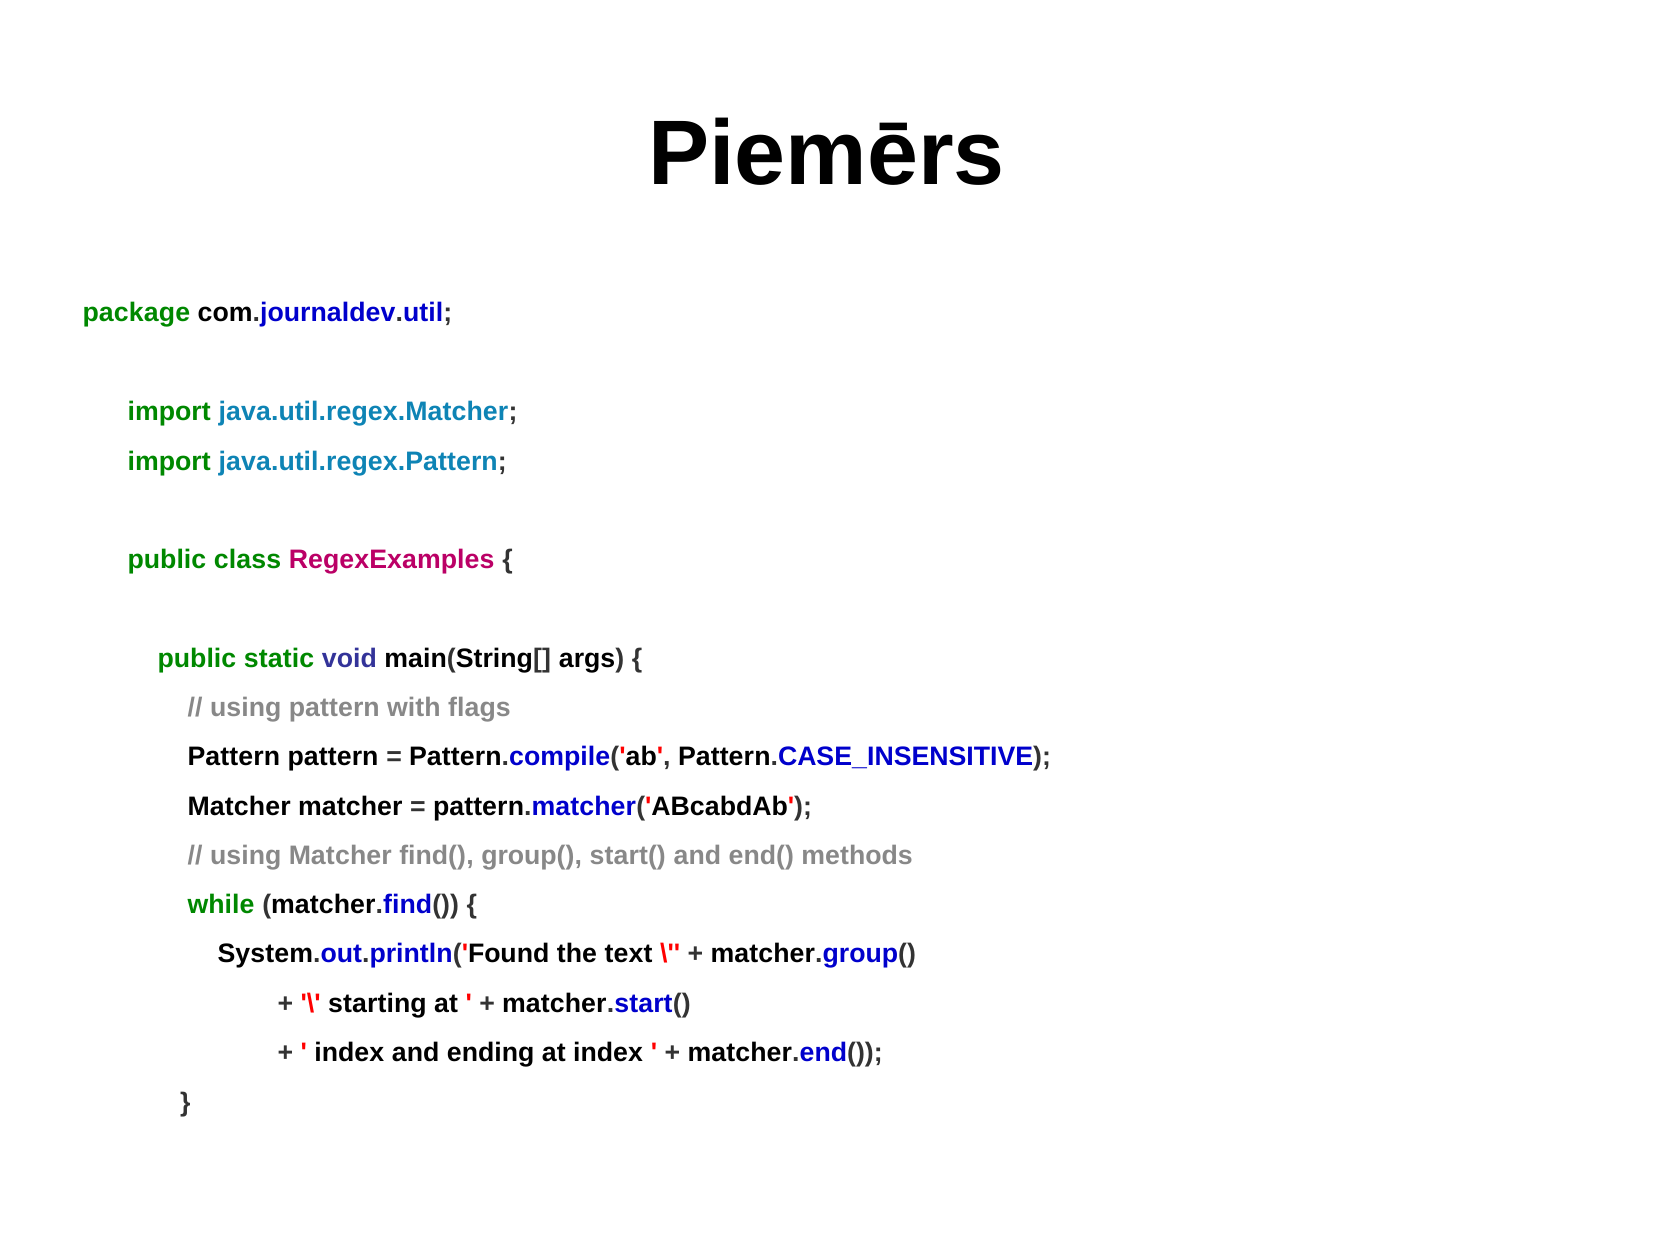

# Piemērs
package com.journaldev.util;
 import java.util.regex.Matcher;
 import java.util.regex.Pattern;
 public class RegexExamples {
 public static void main(String[] args) {
 // using pattern with flags
 Pattern pattern = Pattern.compile('ab', Pattern.CASE_INSENSITIVE);
 Matcher matcher = pattern.matcher('ABcabdAb');
 // using Matcher find(), group(), start() and end() methods
 while (matcher.find()) {
 System.out.println('Found the text \'' + matcher.group()
 + '\' starting at ' + matcher.start()
 + ' index and ending at index ' + matcher.end());
 }